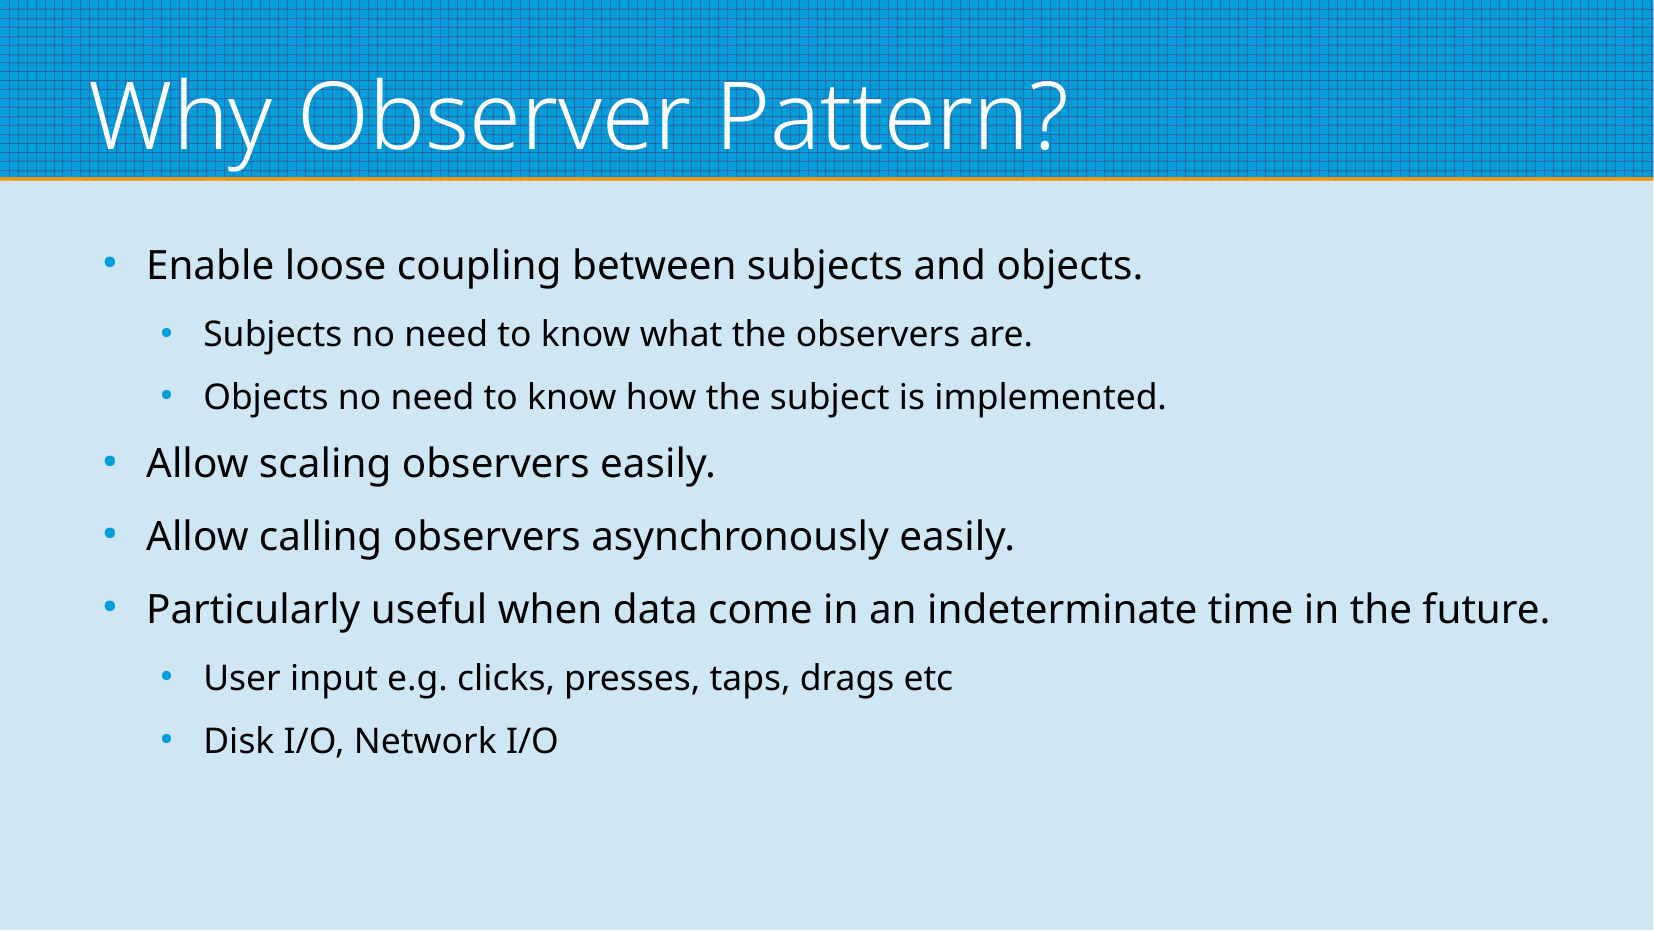

# Why Observer Pattern?
Enable loose coupling between subjects and objects.
Subjects no need to know what the observers are.
Objects no need to know how the subject is implemented.
Allow scaling observers easily.
Allow calling observers asynchronously easily.
Particularly useful when data come in an indeterminate time in the future.
User input e.g. clicks, presses, taps, drags etc
Disk I/O, Network I/O